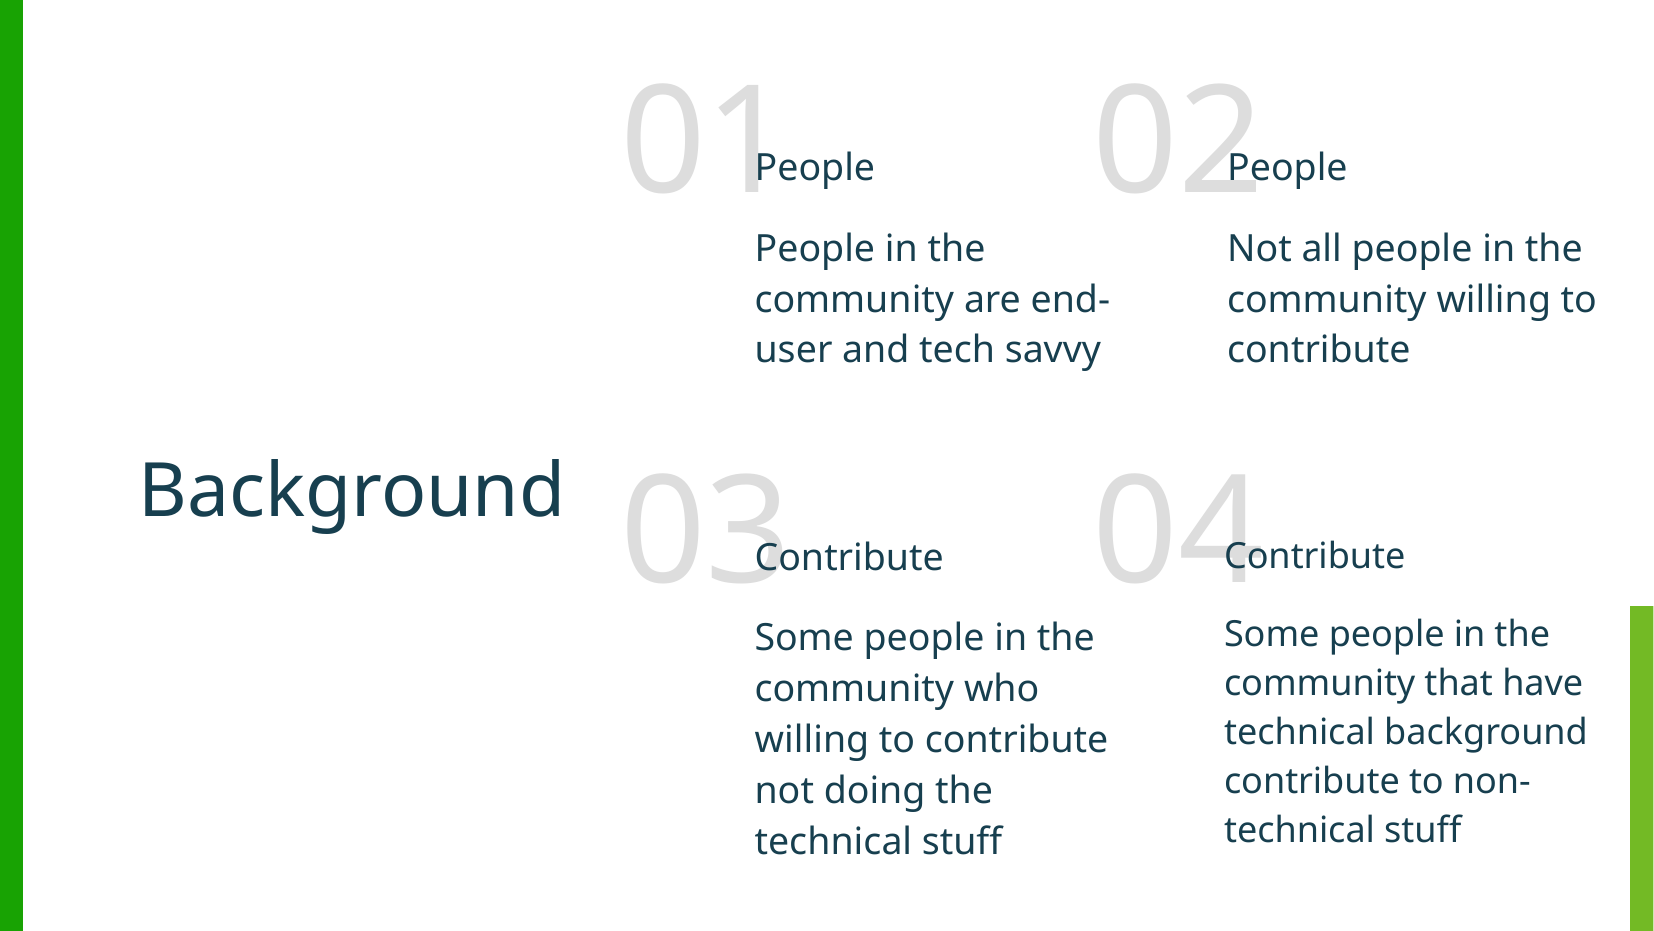

01
02
People
People in the community are end-user and tech savvy
People
Not all people in the community willing to contribute
Background
# 03
04
Contribute
Some people in the community who willing to contribute not doing the technical stuff
Contribute
Some people in the community that have technical background contribute to non-technical stuff